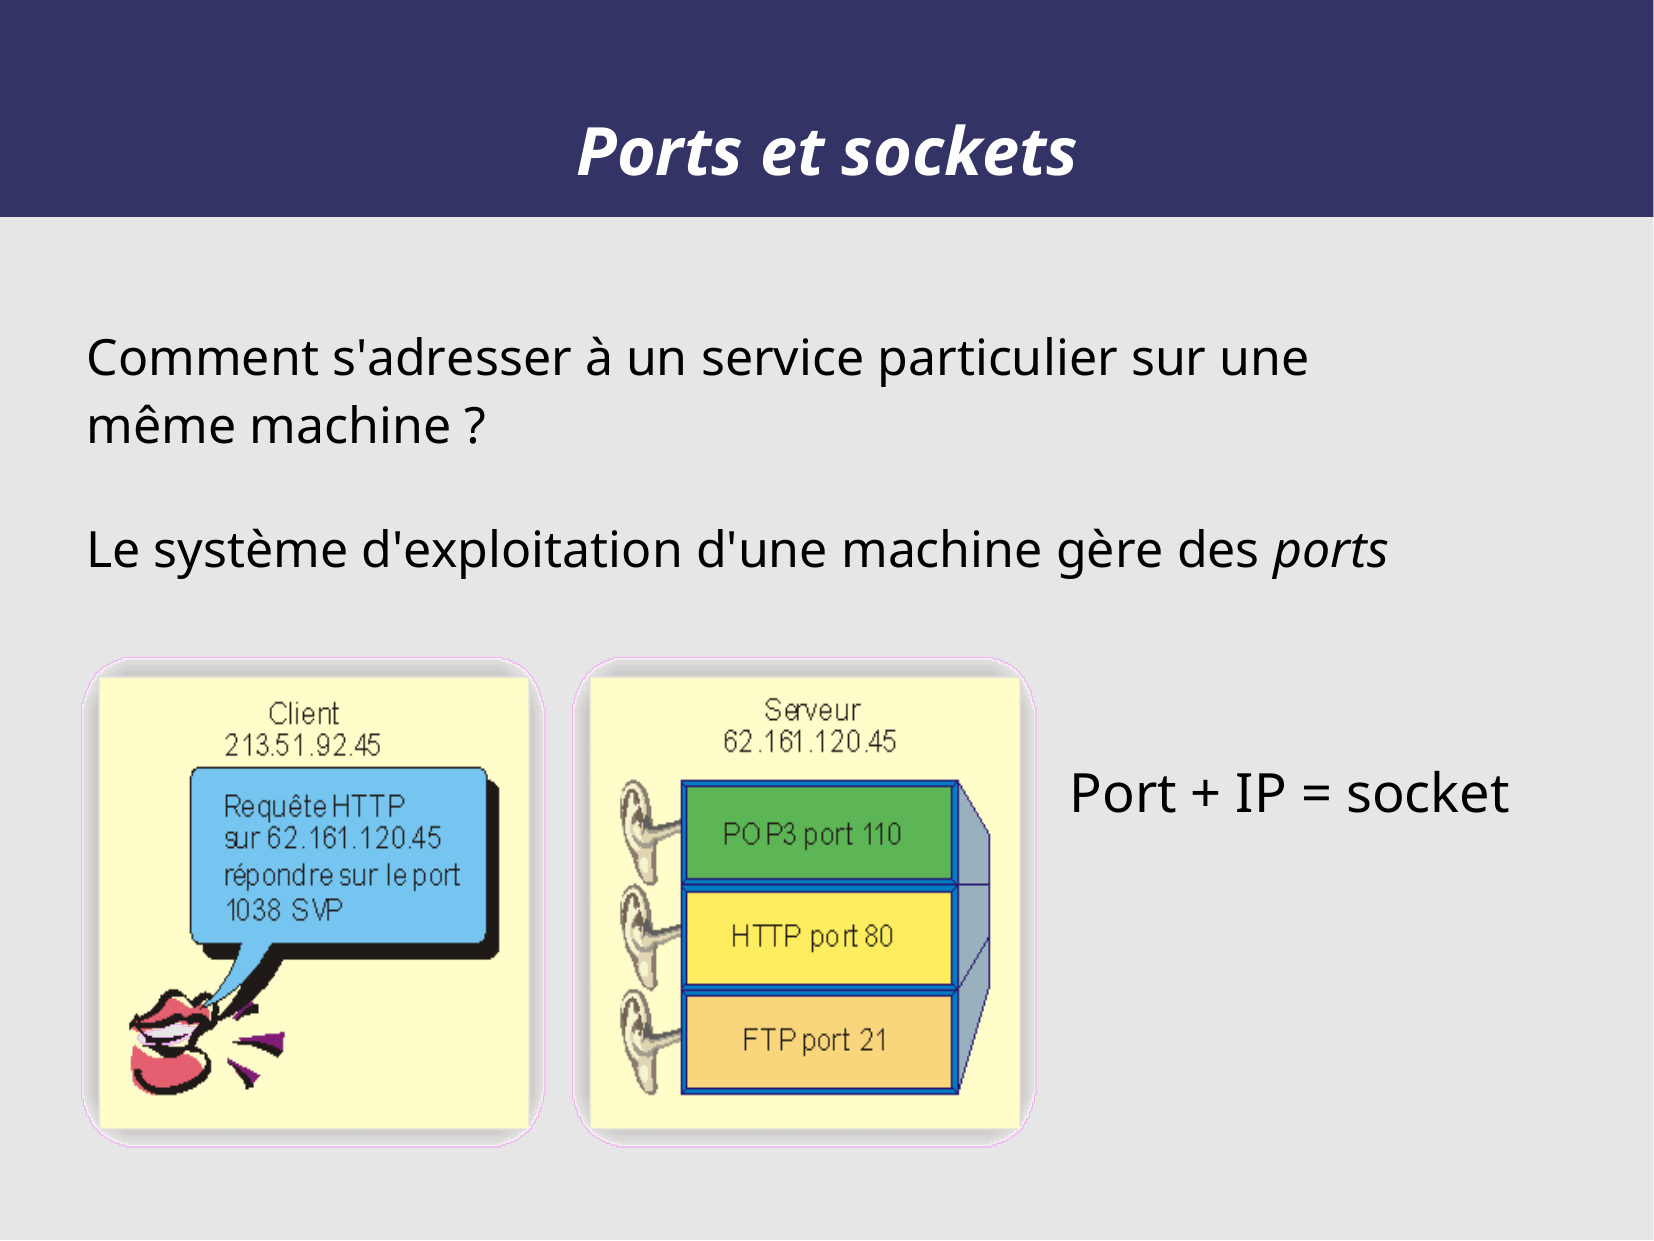

# Ports et sockets
Comment s'adresser à un service particulier sur une même machine ?
Le système d'exploitation d'une machine gère des ports
Port + IP = socket